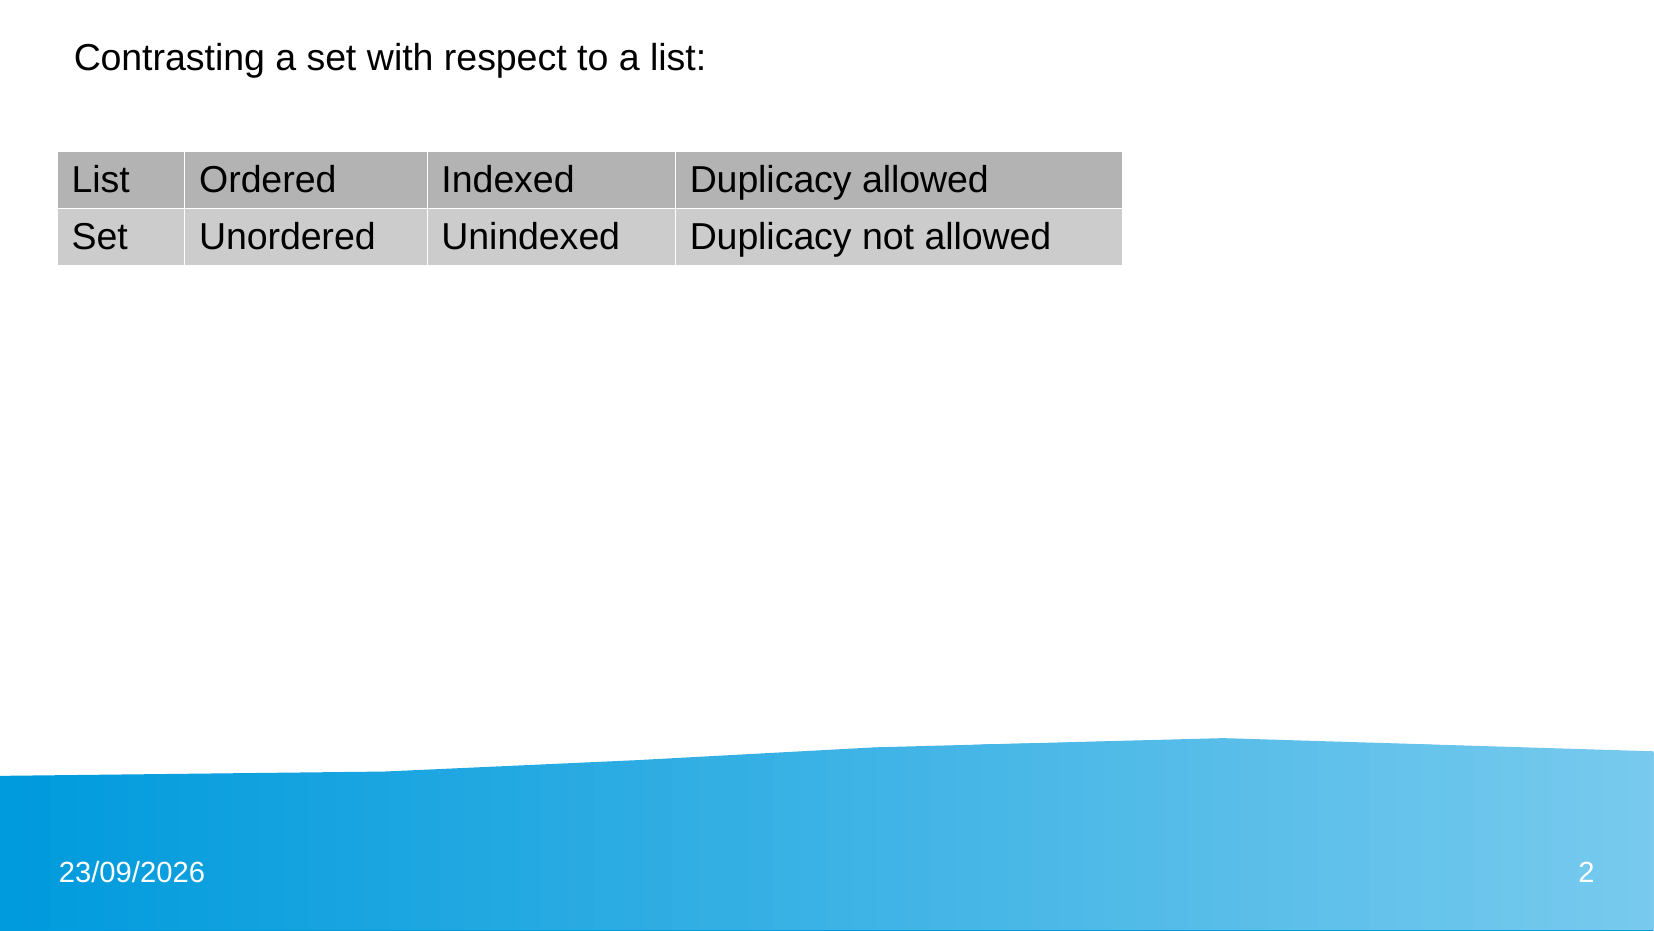

Contrasting a set with respect to a list:
| List | Ordered | Indexed | Duplicacy allowed |
| --- | --- | --- | --- |
| Set | Unordered | Unindexed | Duplicacy not allowed |